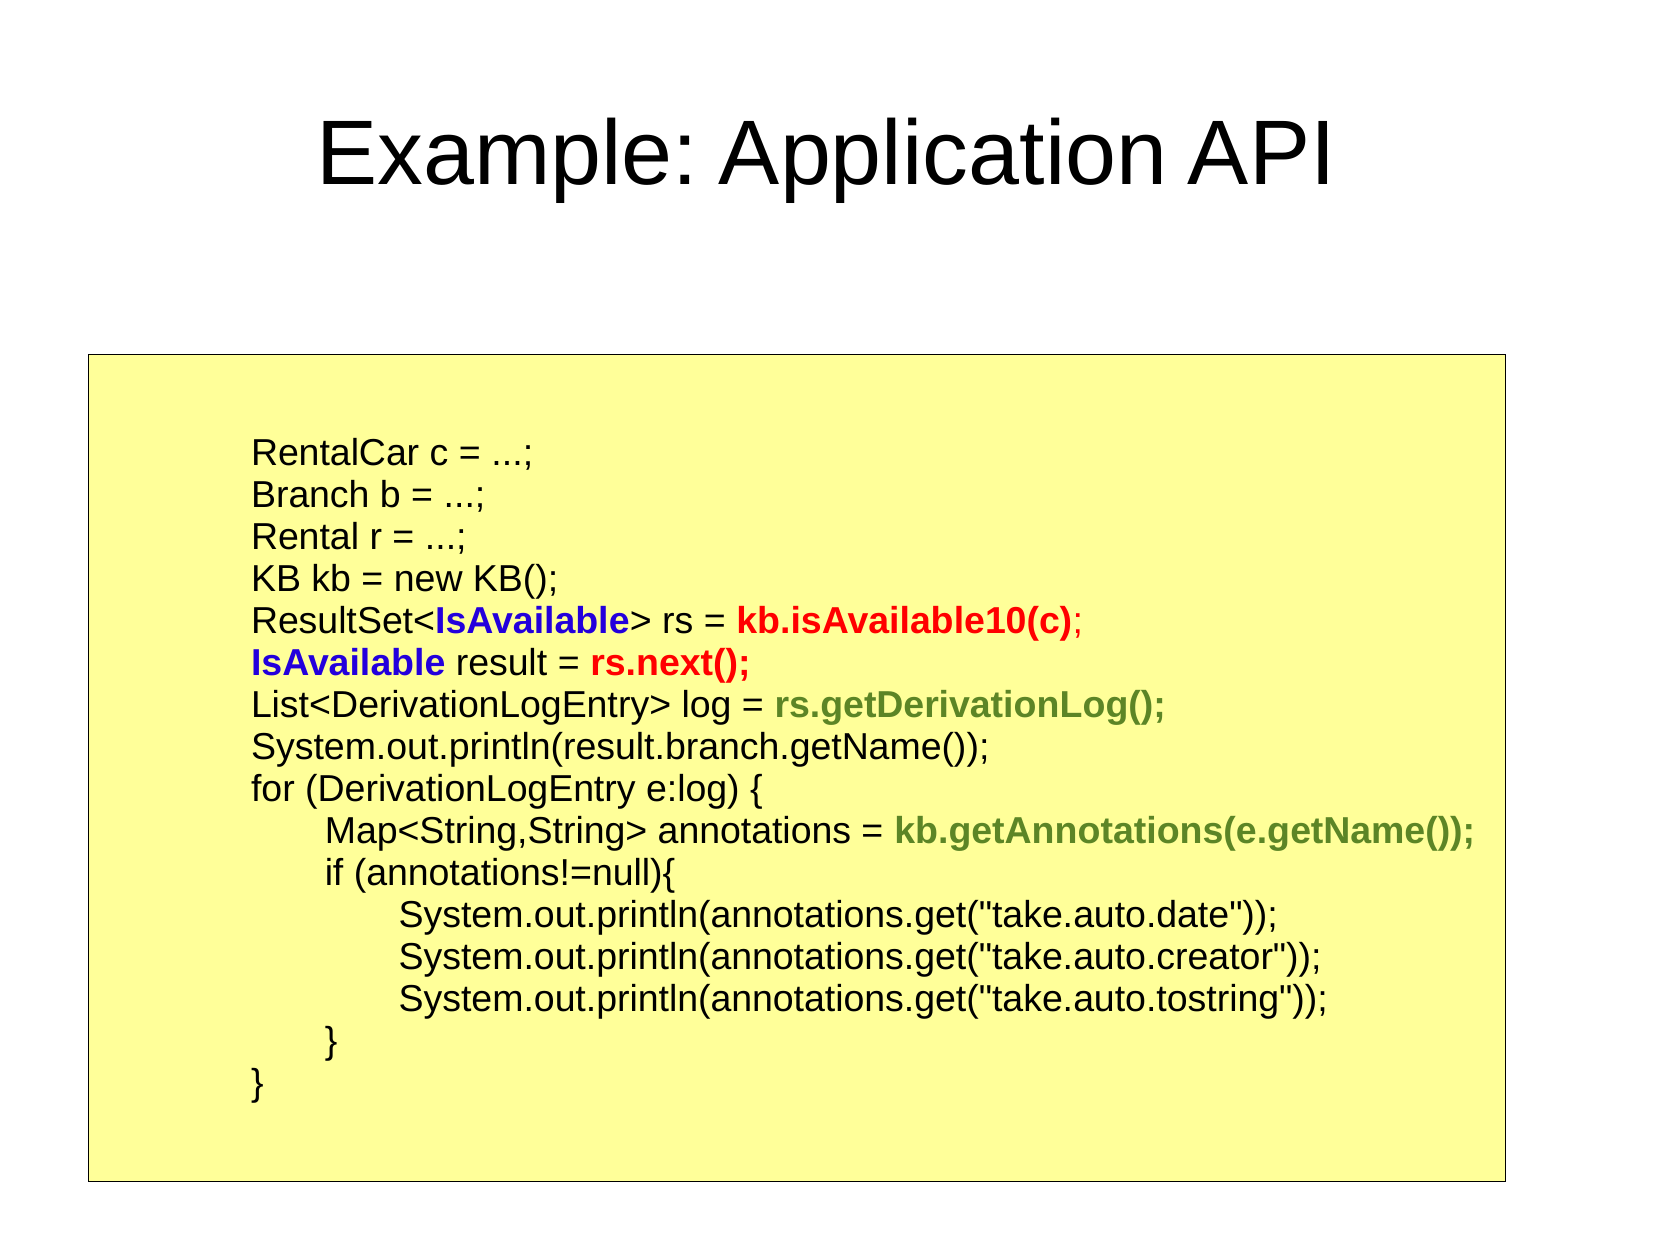

# Example: Application API
		RentalCar c = ...;
		Branch b = ...;
		Rental r = ...;
		KB kb = new KB();
		ResultSet<IsAvailable> rs = kb.isAvailable10(c);
		IsAvailable result = rs.next();
		List<DerivationLogEntry> log = rs.getDerivationLog();
		System.out.println(result.branch.getName());
		for (DerivationLogEntry e:log) {
			Map<String,String> annotations = kb.getAnnotations(e.getName());
			if (annotations!=null){
				System.out.println(annotations.get("take.auto.date"));
				System.out.println(annotations.get("take.auto.creator"));
				System.out.println(annotations.get("take.auto.tostring"));
			}
		}